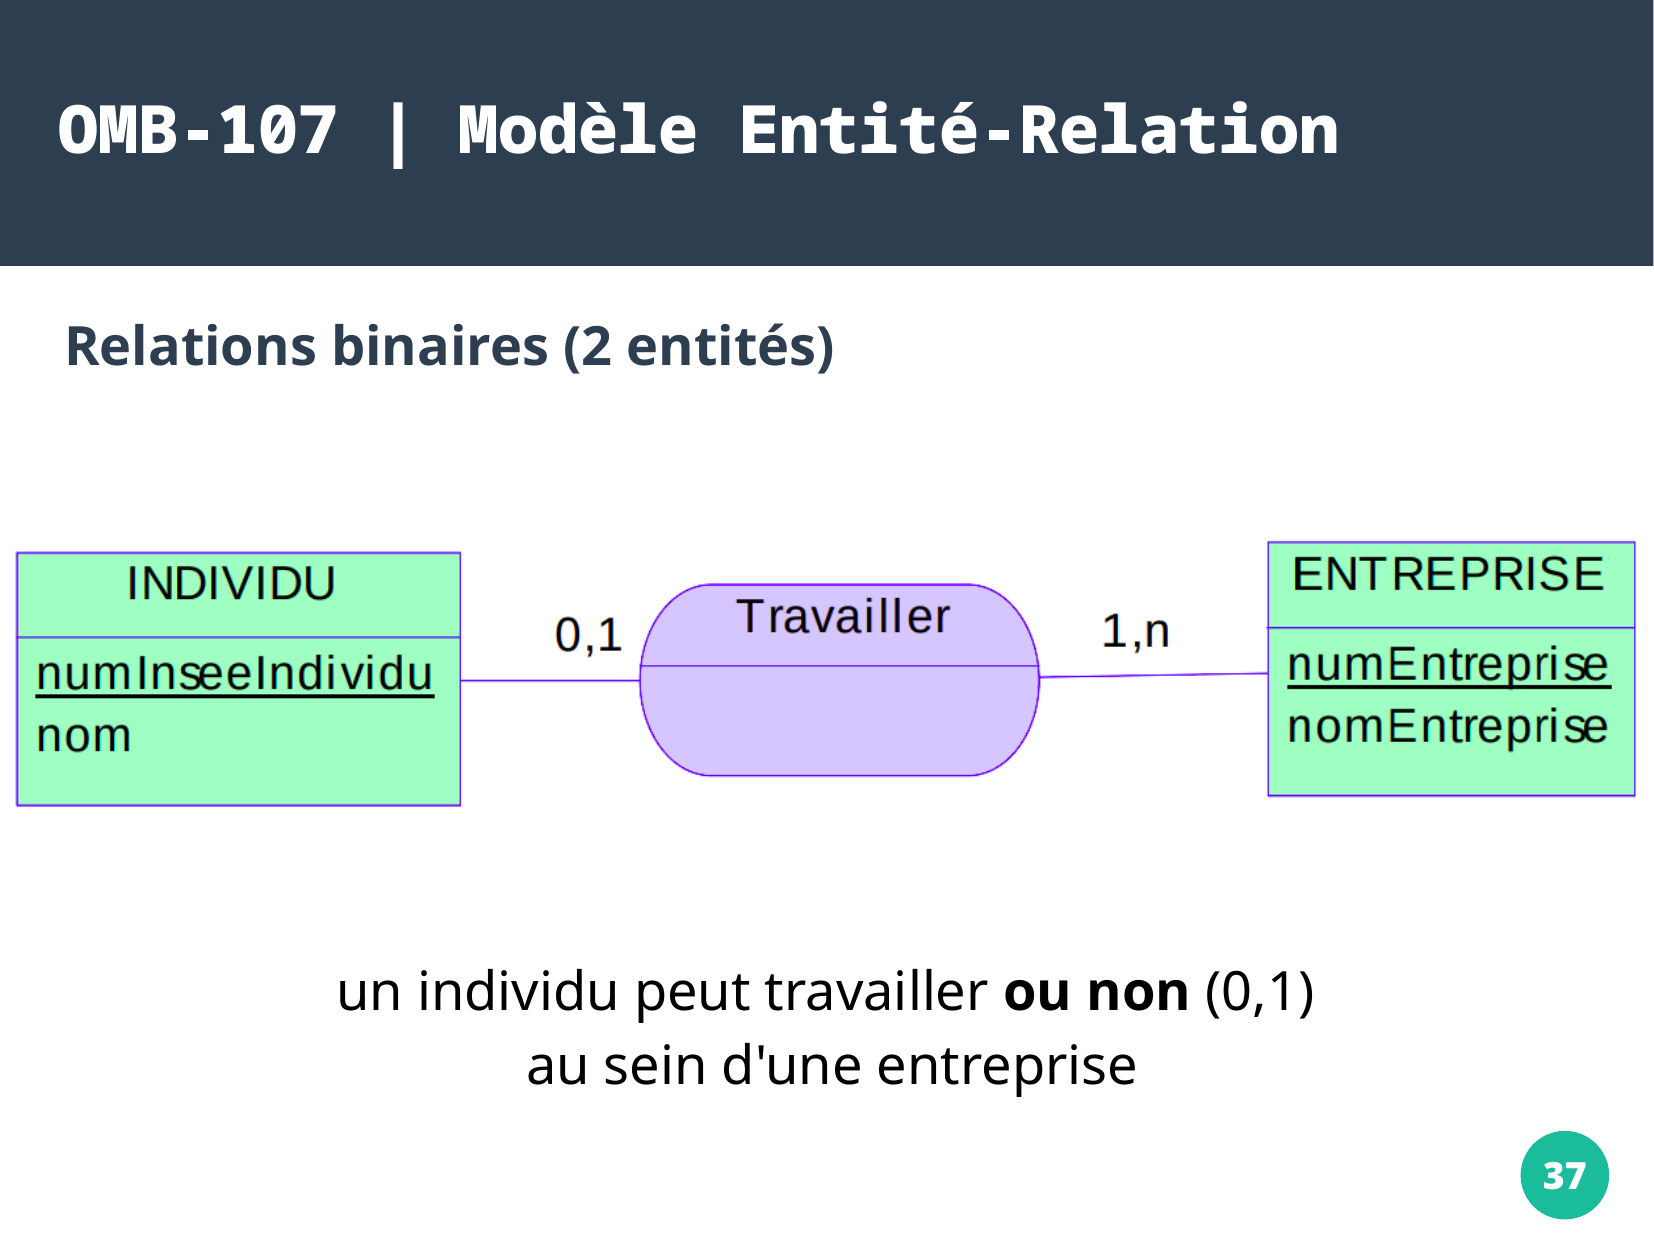

# OMB-107 | Modèle Entité-Relation
Relations binaires (2 entités)
un individu peut travailler ou non (0,1)
au sein d'une entreprise
37